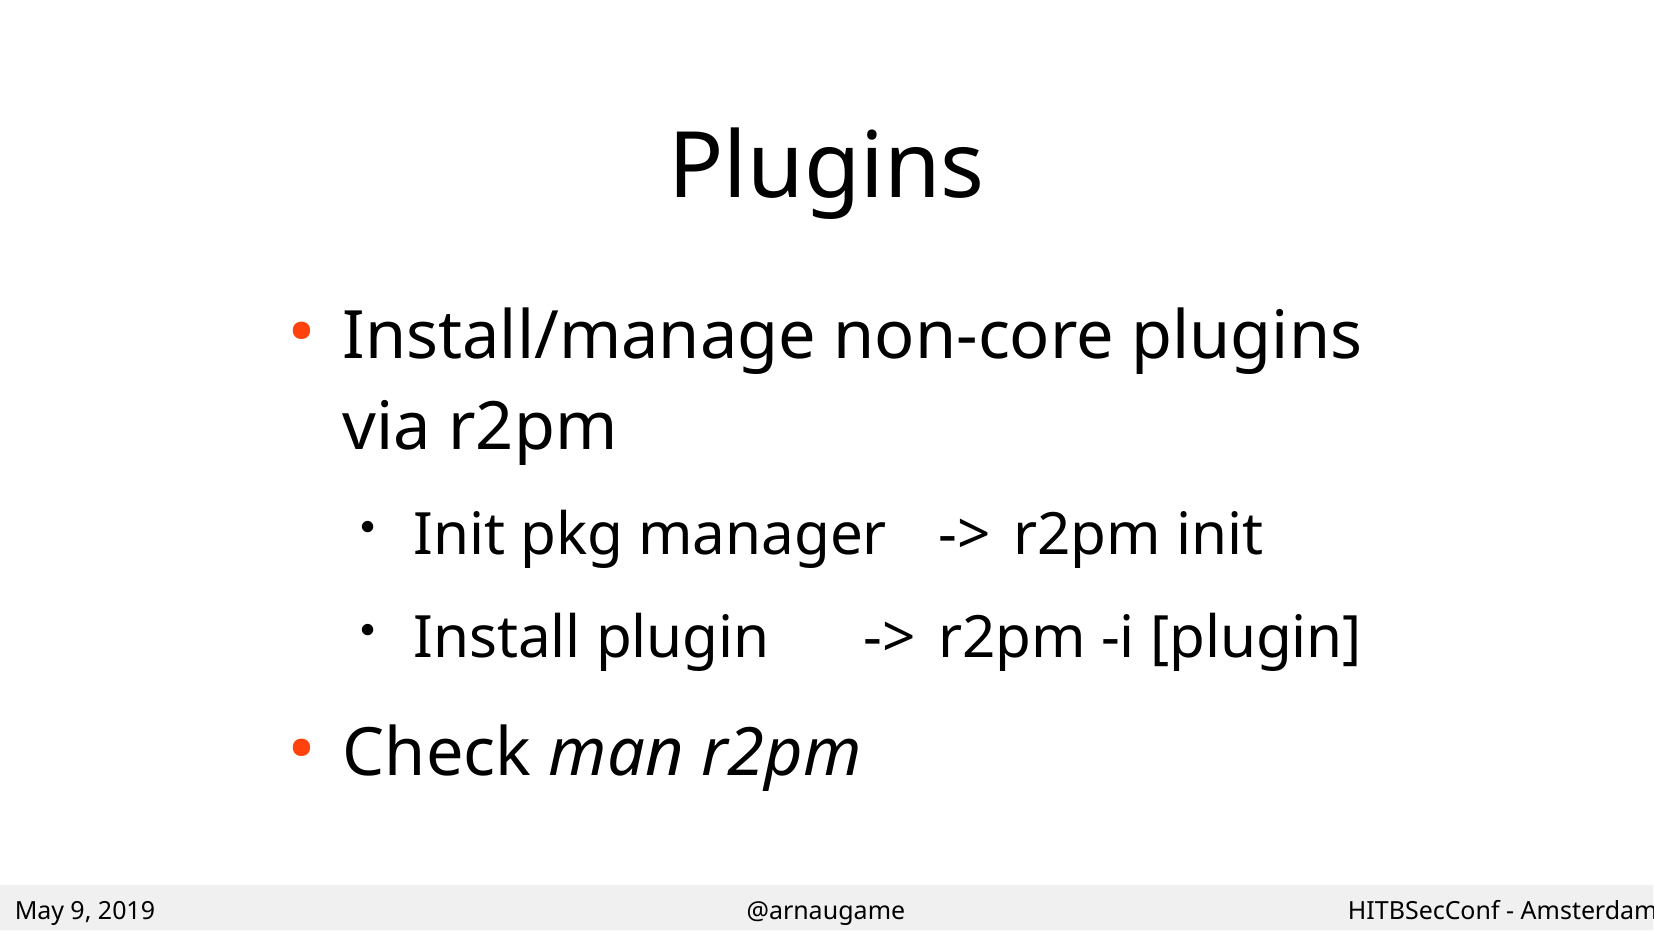

# Plugins
Install/manage non-core plugins via r2pm
Init pkg manager	->	r2pm init
Install plugin		->	r2pm -i [plugin]
Check man r2pm
May 9, 2019
@arnaugamez
HITBSecConf - Amsterdam